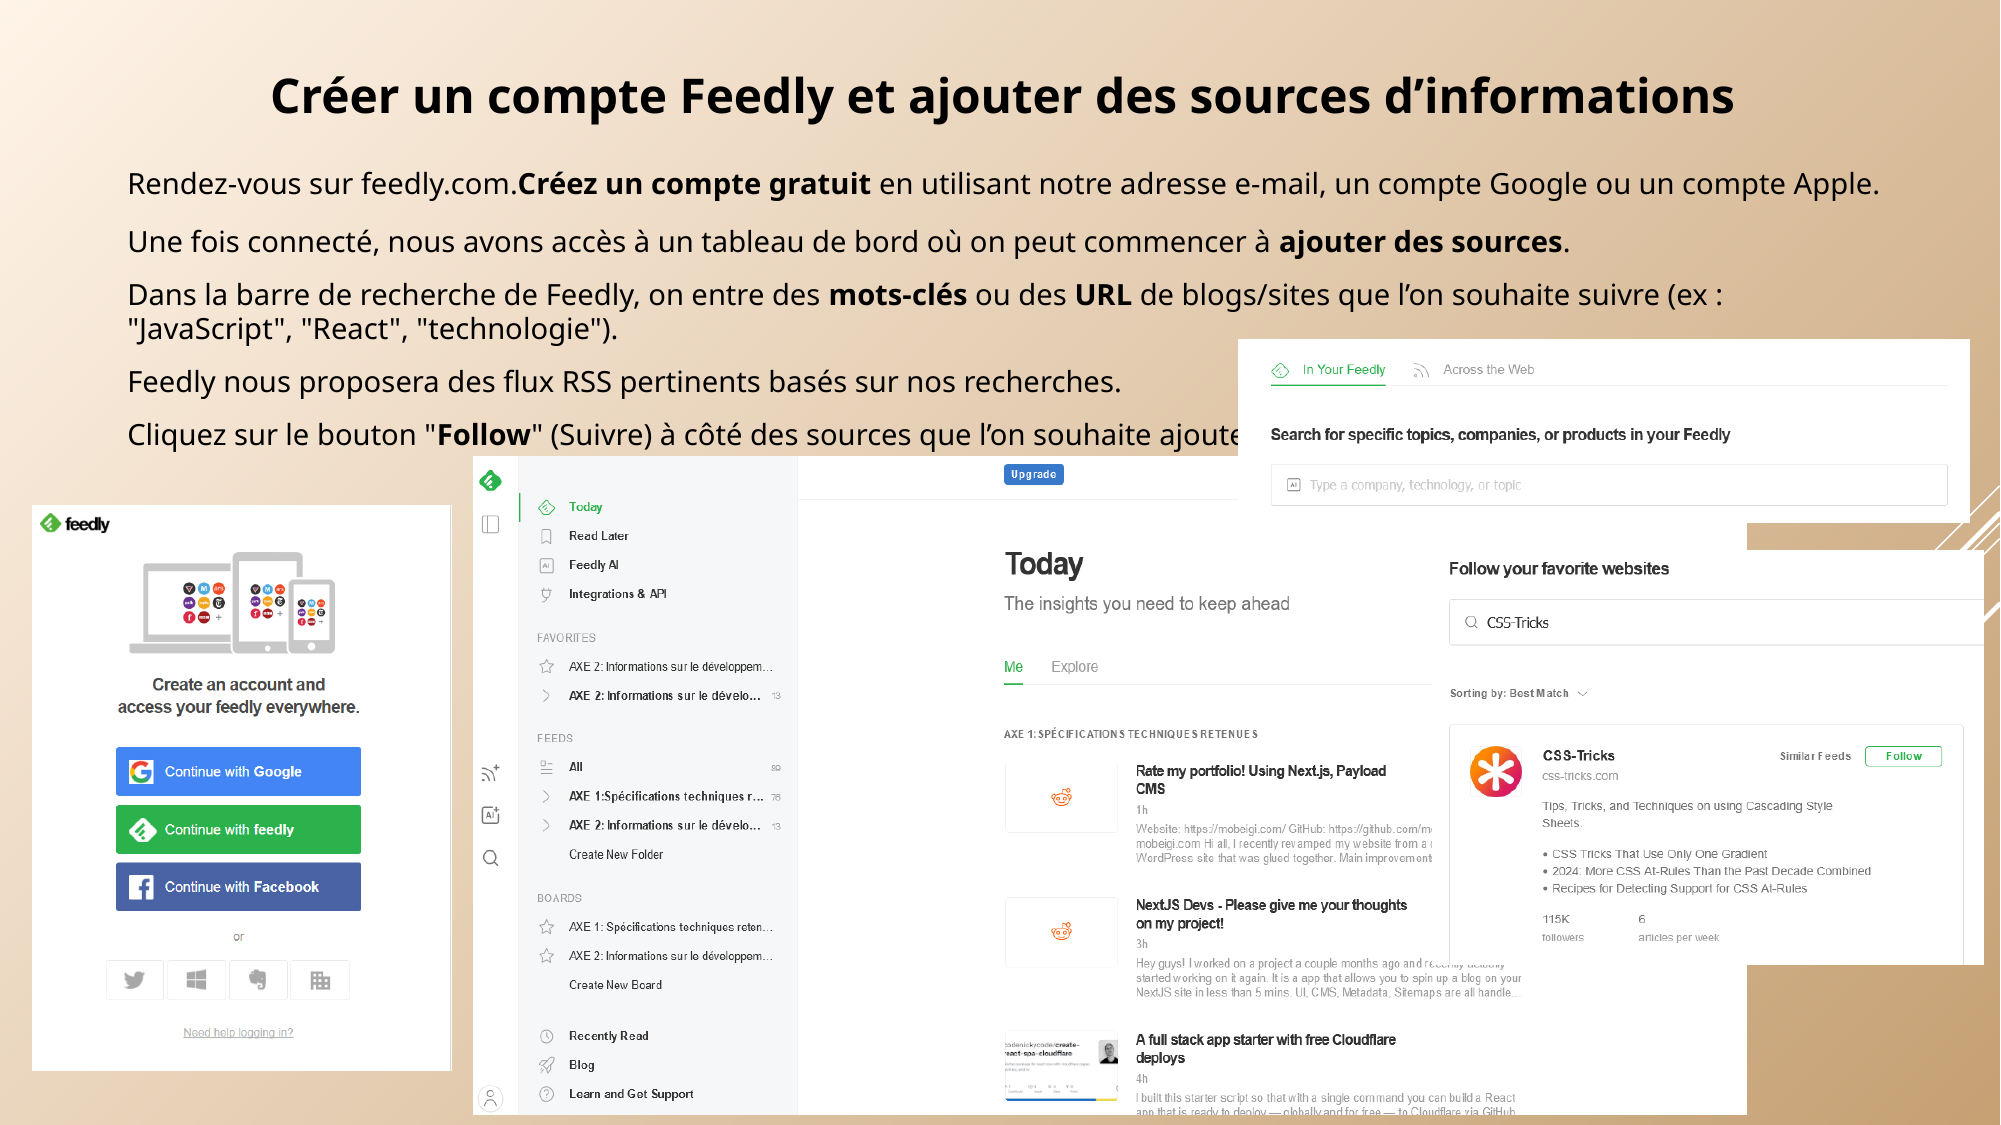

# Créer un compte Feedly et ajouter des sources d’informations
Rendez-vous sur feedly.com.Créez un compte gratuit en utilisant notre adresse e-mail, un compte Google ou un compte Apple.
Une fois connecté, nous avons accès à un tableau de bord où on peut commencer à ajouter des sources.
Dans la barre de recherche de Feedly, on entre des mots-clés ou des URL de blogs/sites que l’on souhaite suivre (ex : "JavaScript", "React", "technologie").
Feedly nous proposera des flux RSS pertinents basés sur nos recherches.
Cliquez sur le bouton "Follow" (Suivre) à côté des sources que l’on souhaite ajouter.